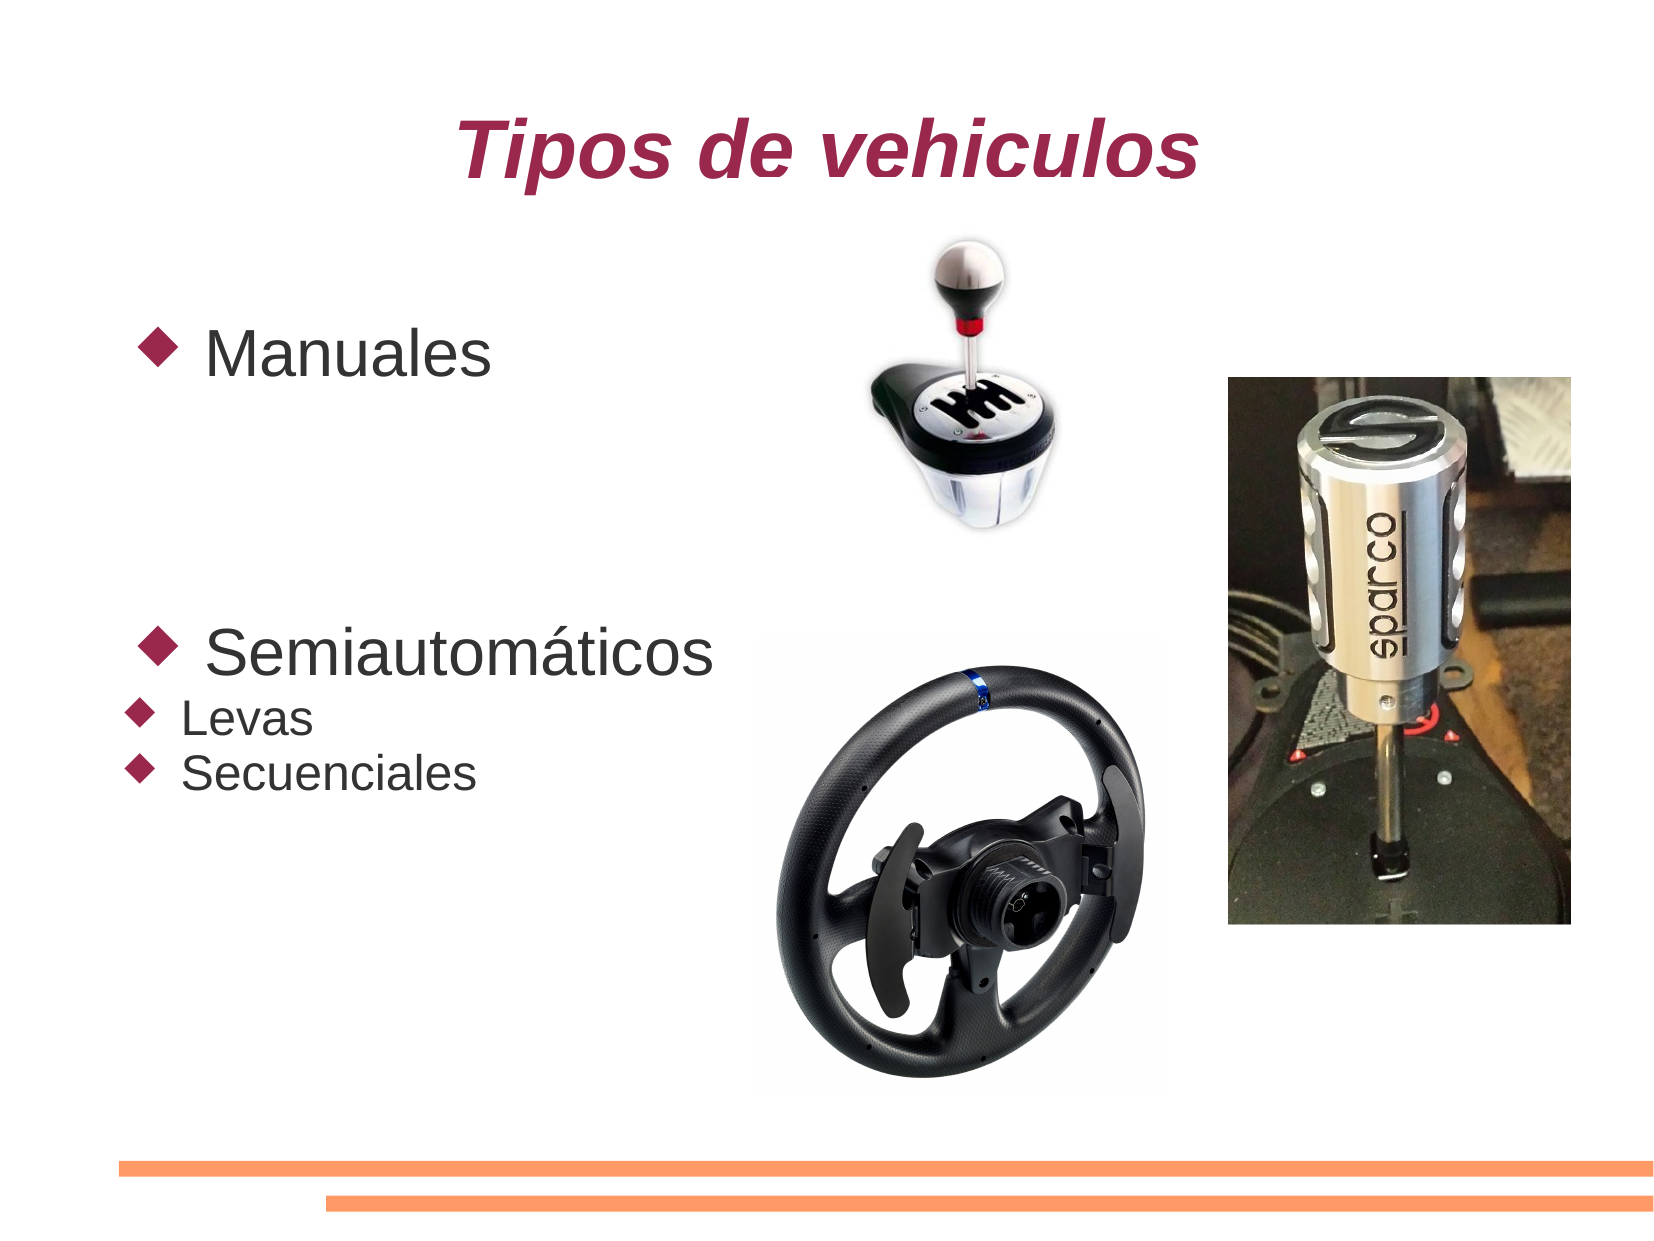

# Tipos de vehiculos
Manuales
Semiautomáticos
Levas
Secuenciales